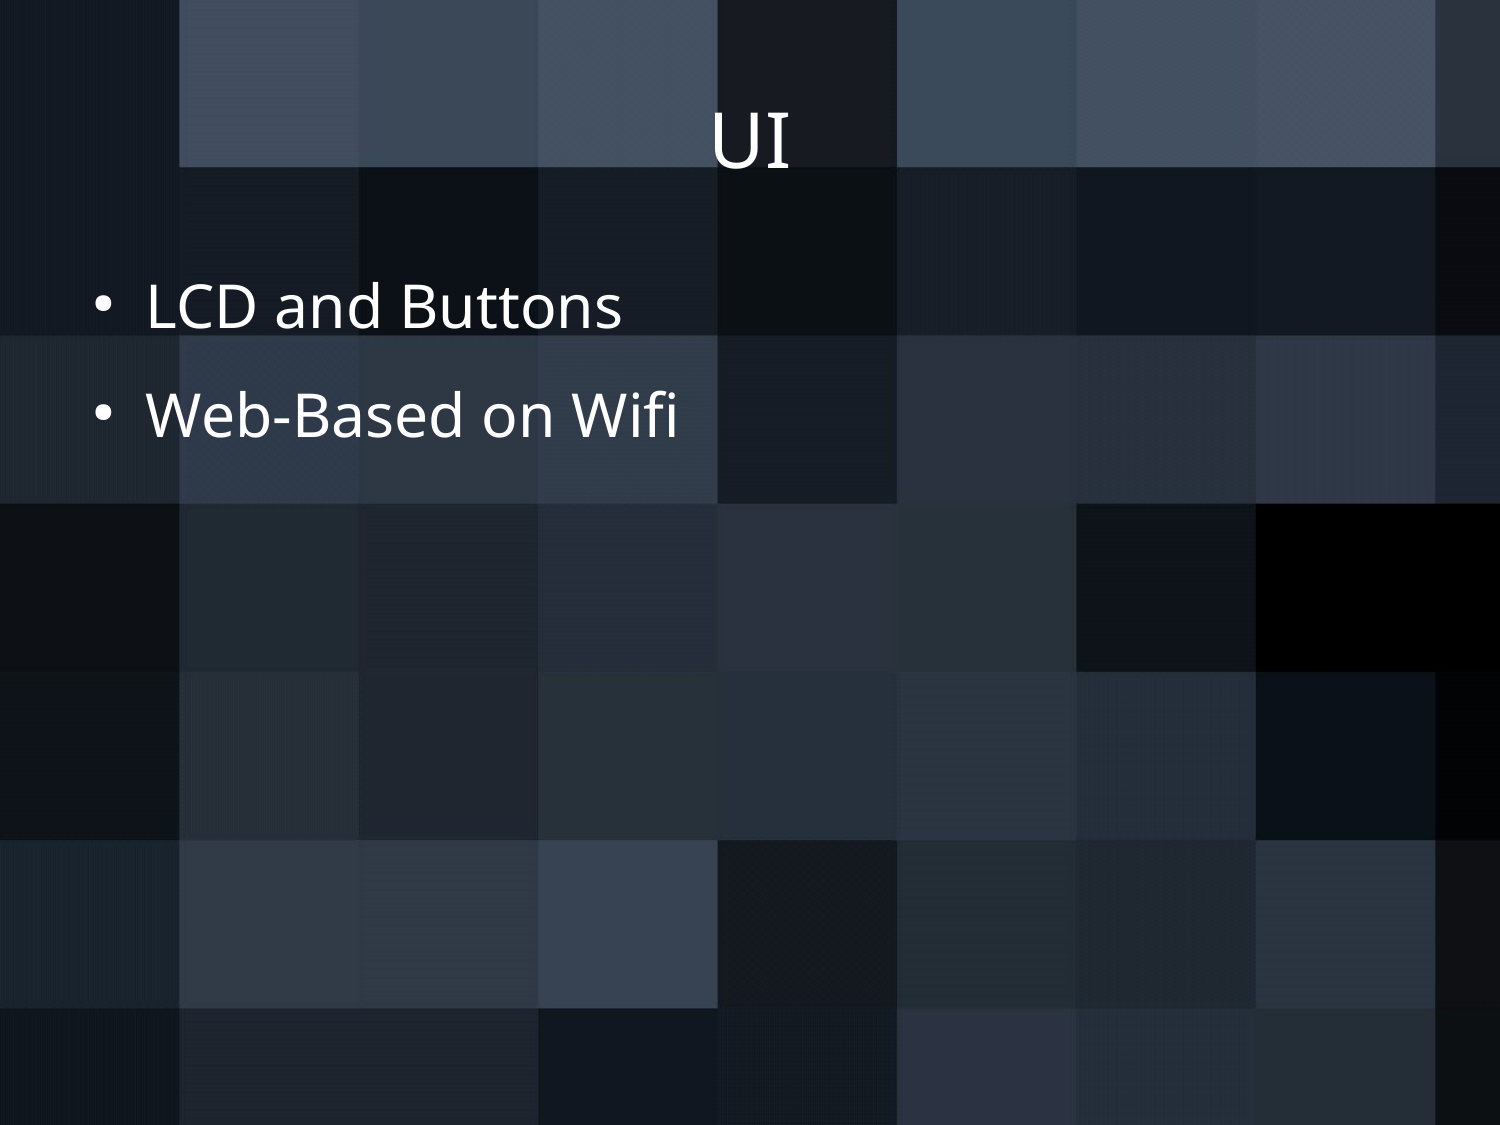

# UI
LCD and Buttons
Web-Based on Wifi